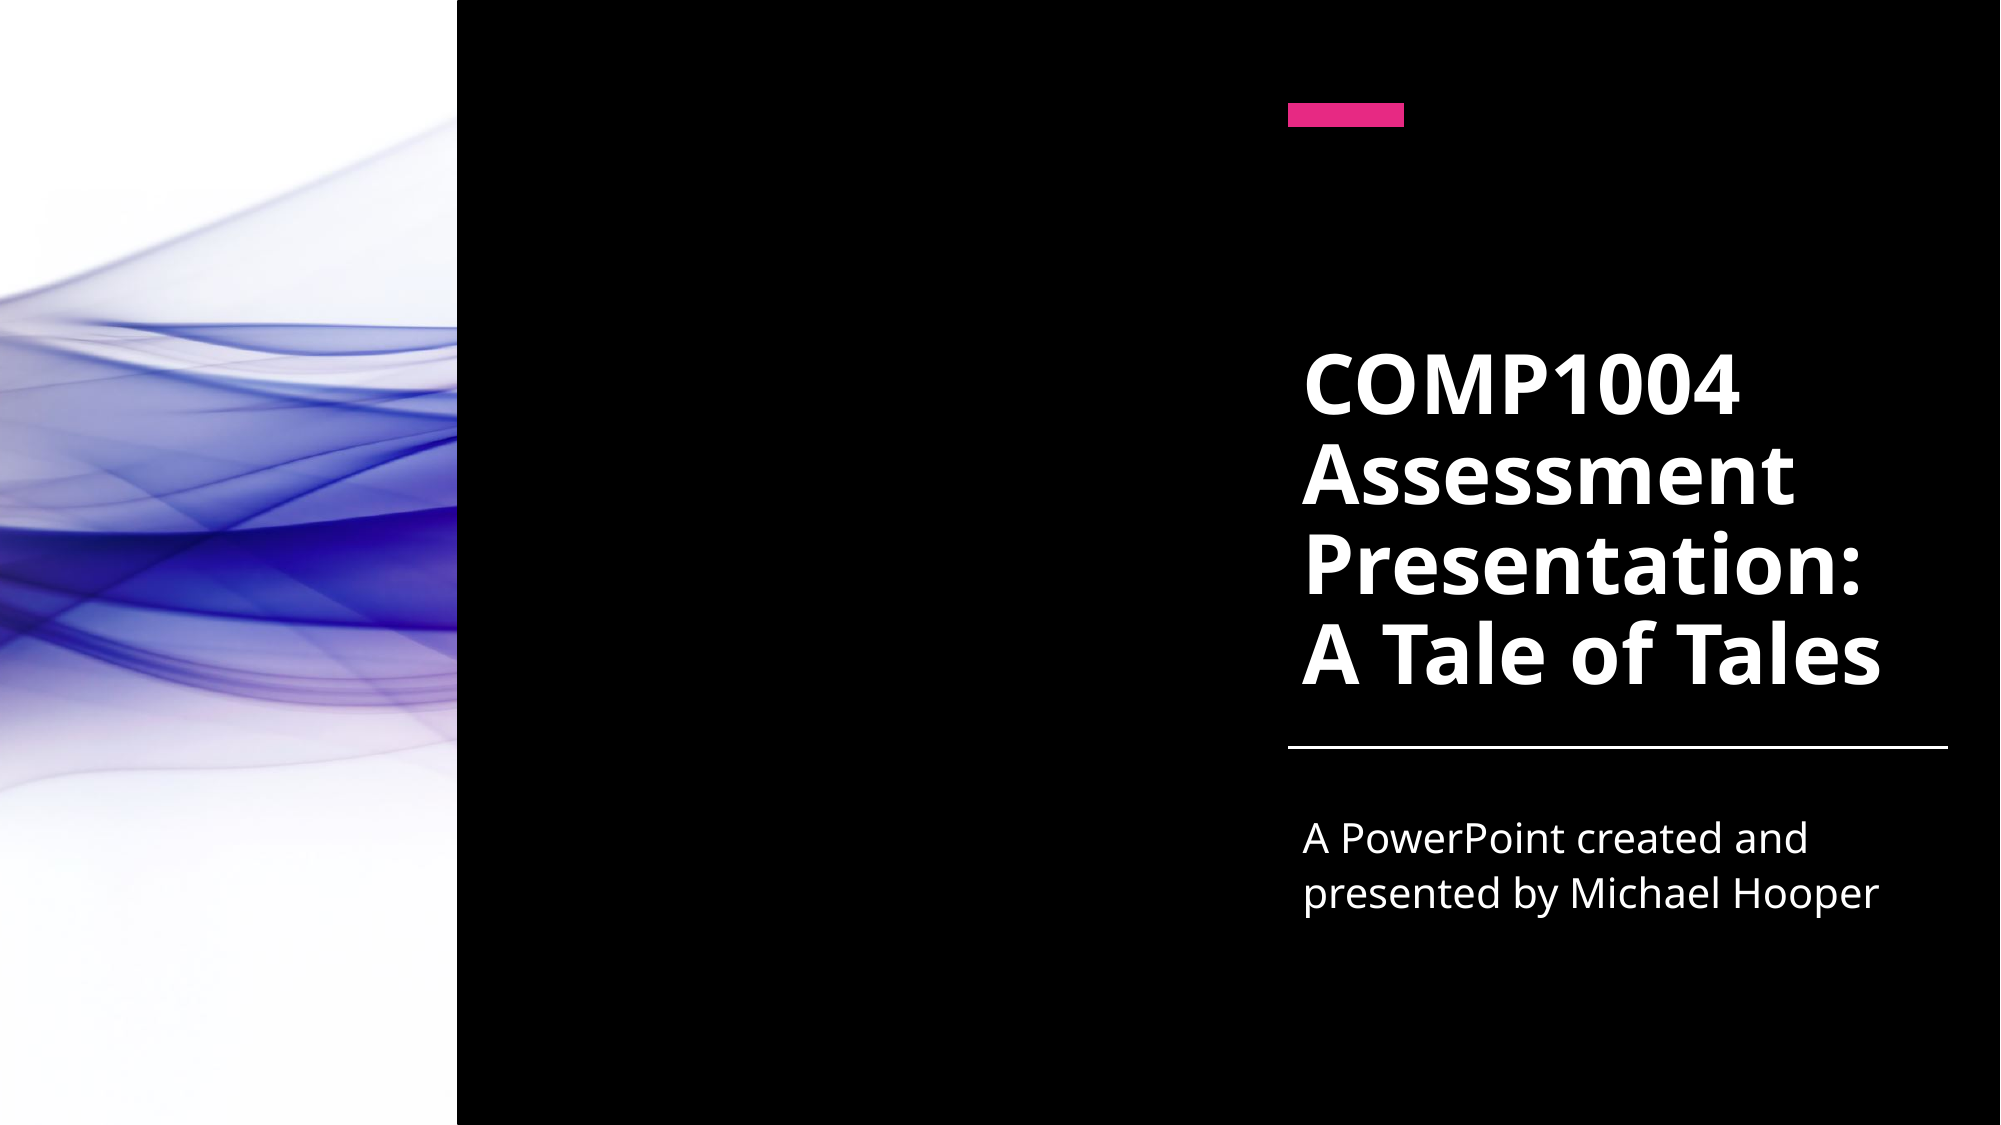

# COMP1004 Assessment Presentation: A Tale of Tales
A PowerPoint created and presented by Michael Hooper